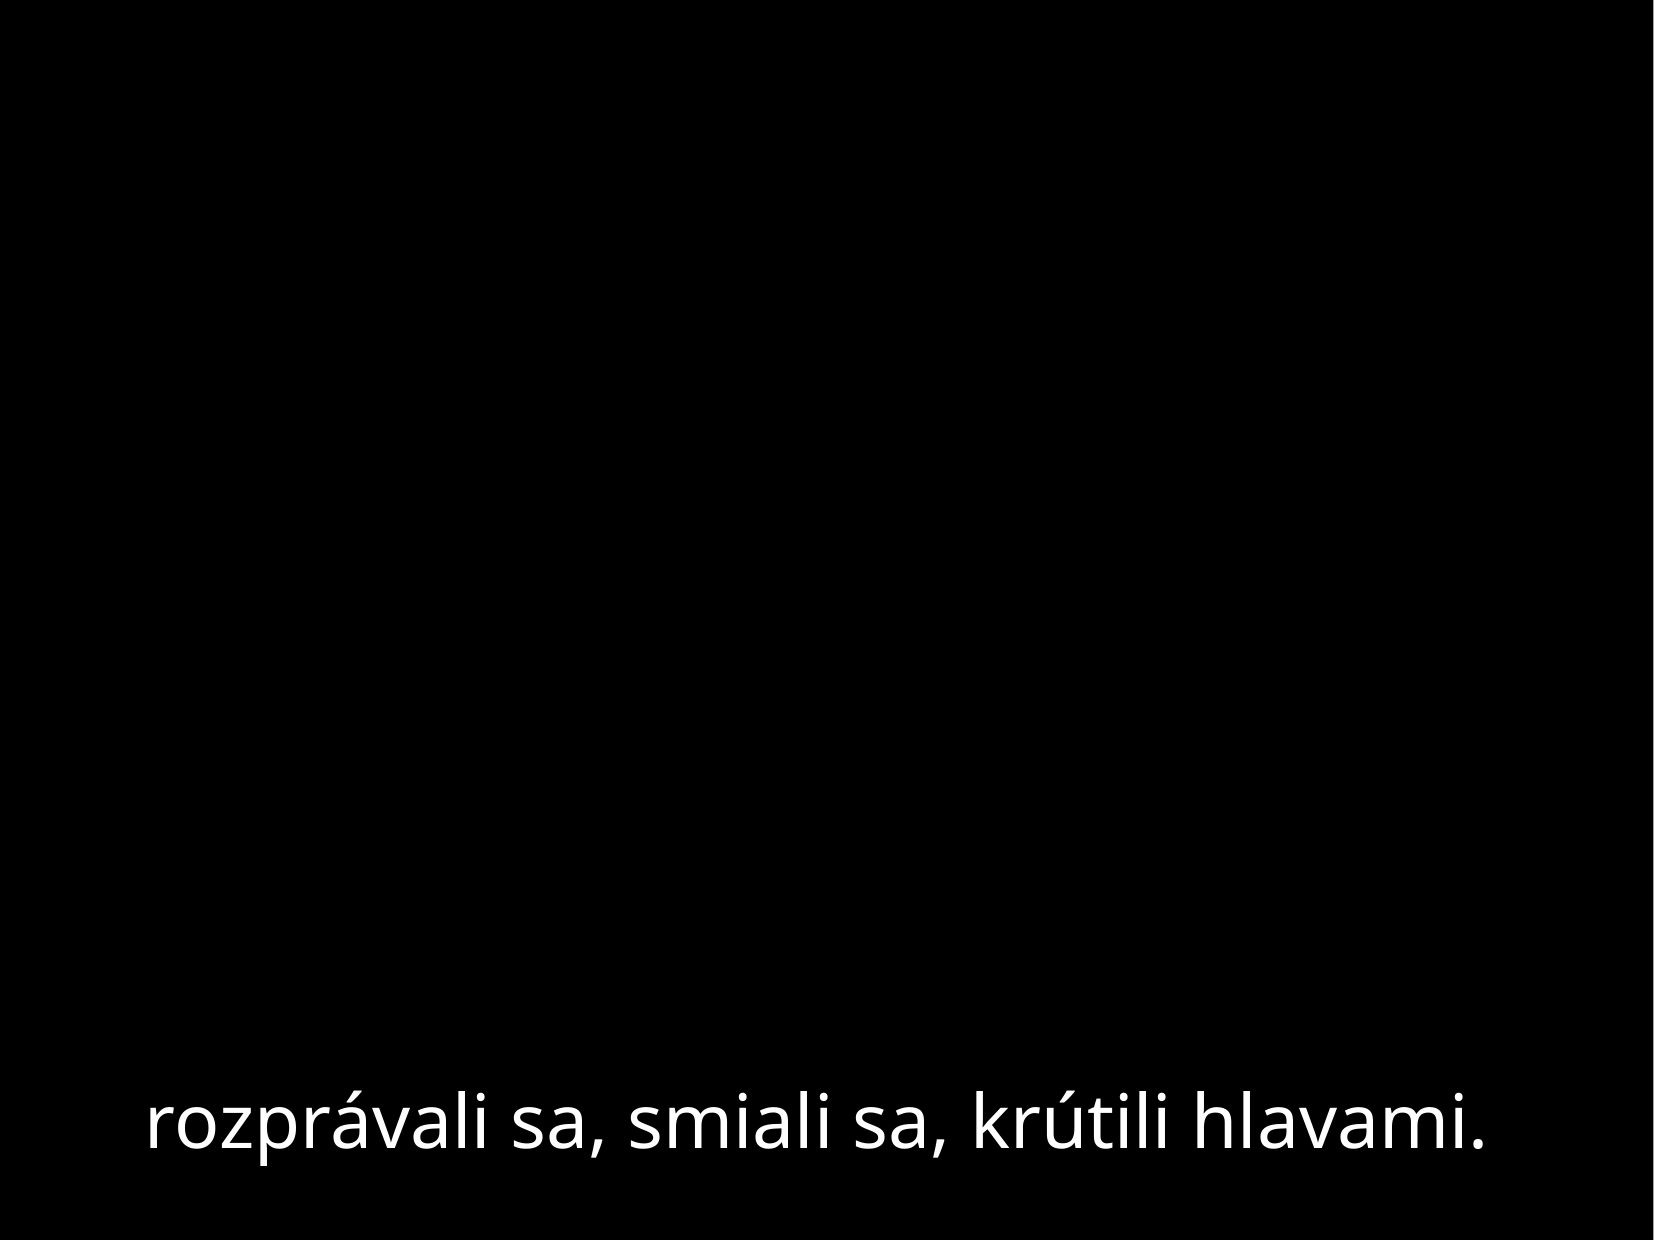

# rozprávali sa, smiali sa, krútili hlavami.